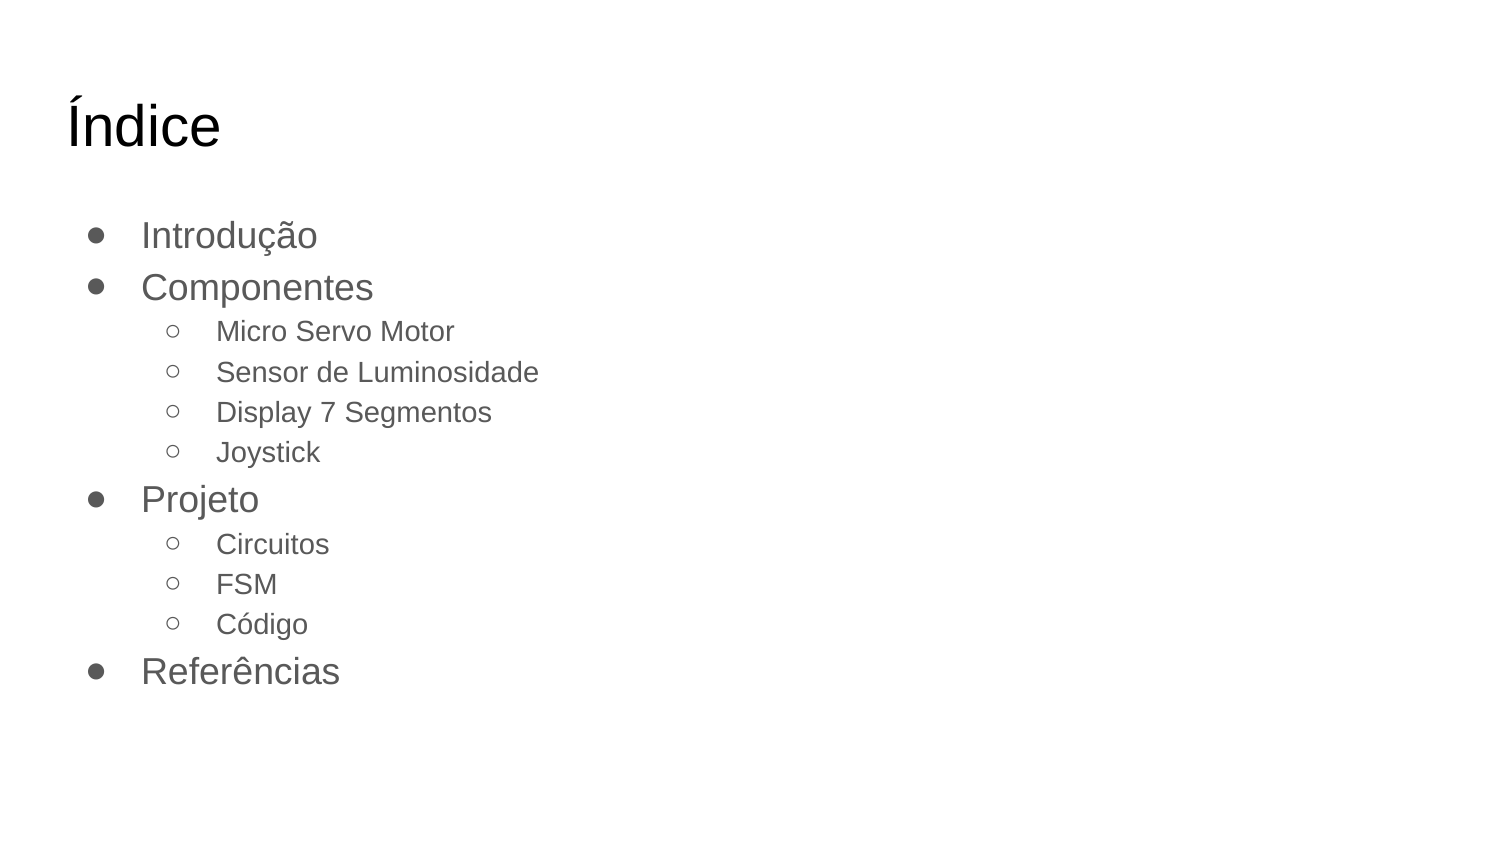

# Índice
Introdução
Componentes
Micro Servo Motor
Sensor de Luminosidade
Display 7 Segmentos
Joystick
Projeto
Circuitos
FSM
Código
Referências